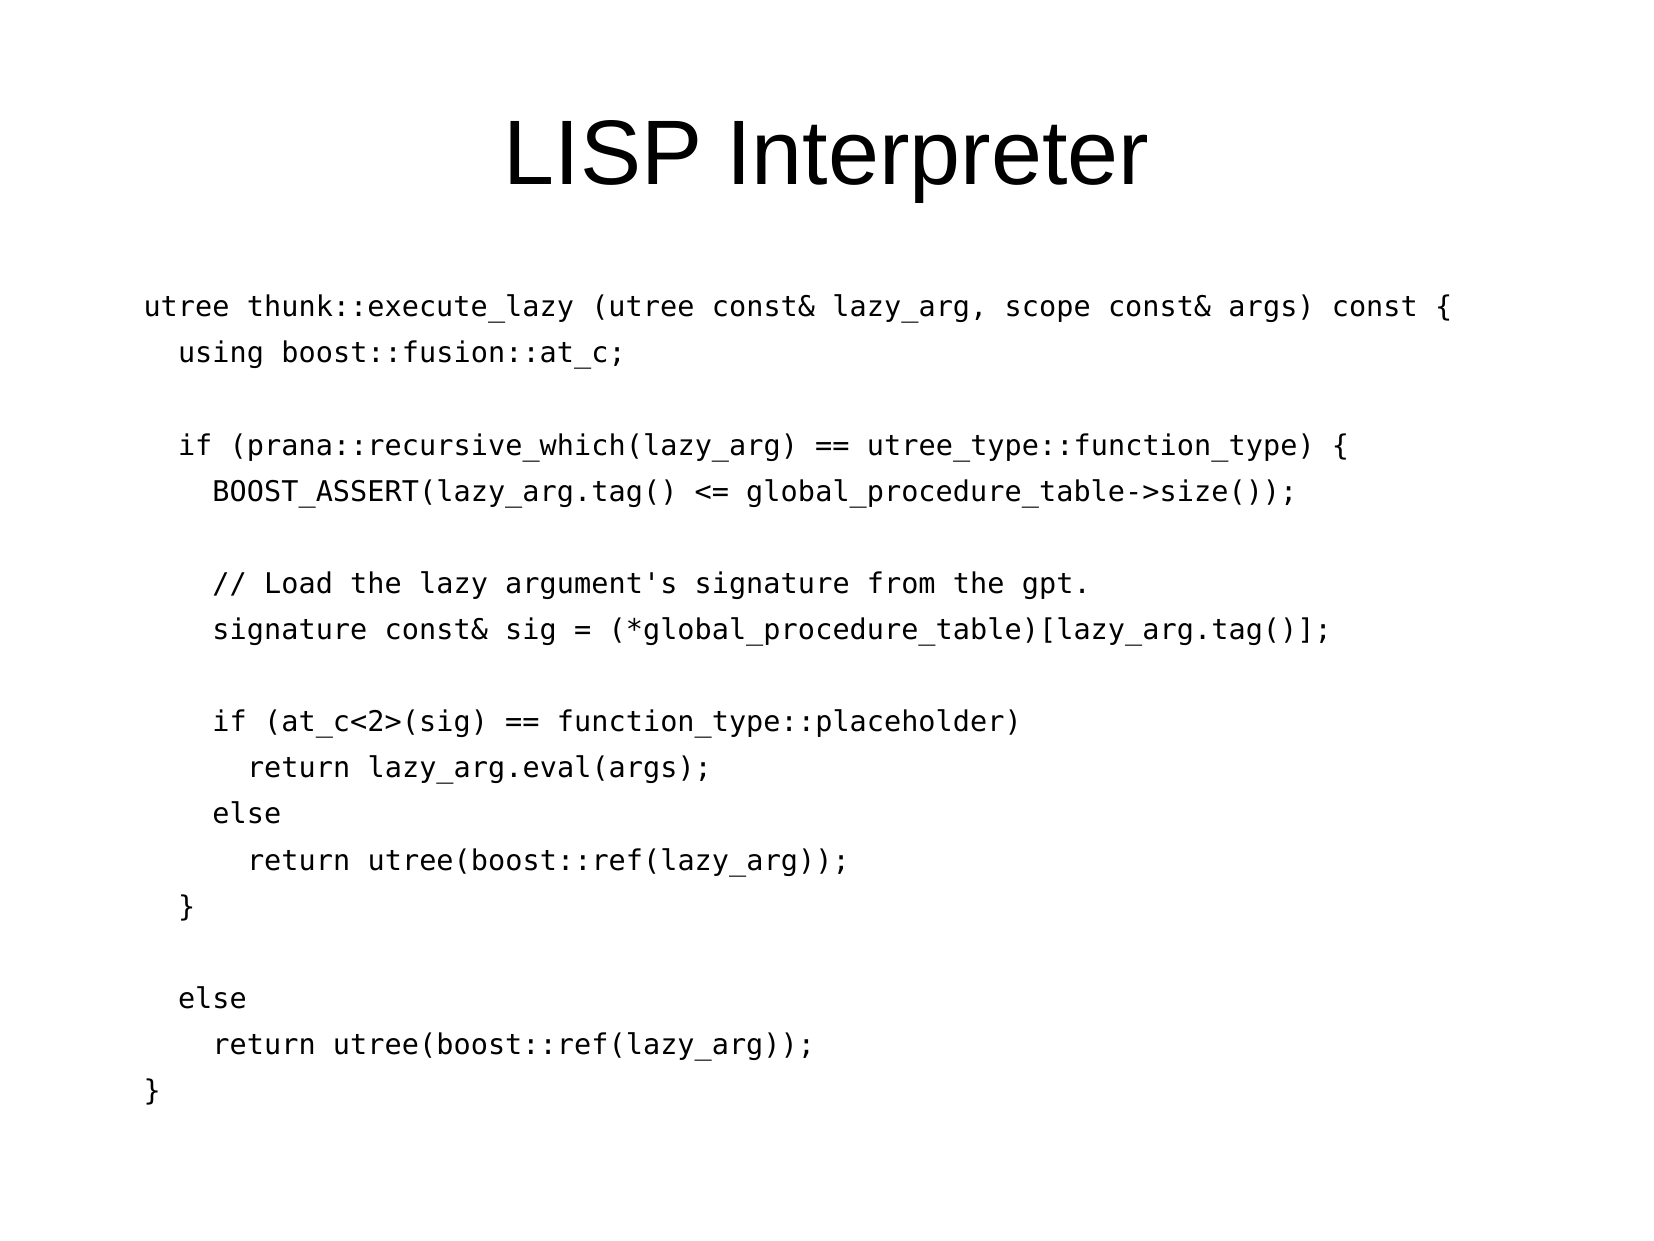

# LISP Interpreter
utree thunk::execute_lazy (utree const& lazy_arg, scope const& args) const {
 using boost::fusion::at_c;
 if (prana::recursive_which(lazy_arg) == utree_type::function_type) {
 BOOST_ASSERT(lazy_arg.tag() <= global_procedure_table->size());
 // Load the lazy argument's signature from the gpt.
 signature const& sig = (*global_procedure_table)[lazy_arg.tag()];
 if (at_c<2>(sig) == function_type::placeholder)
 return lazy_arg.eval(args);
 else
 return utree(boost::ref(lazy_arg));
 }
 else
 return utree(boost::ref(lazy_arg));
}